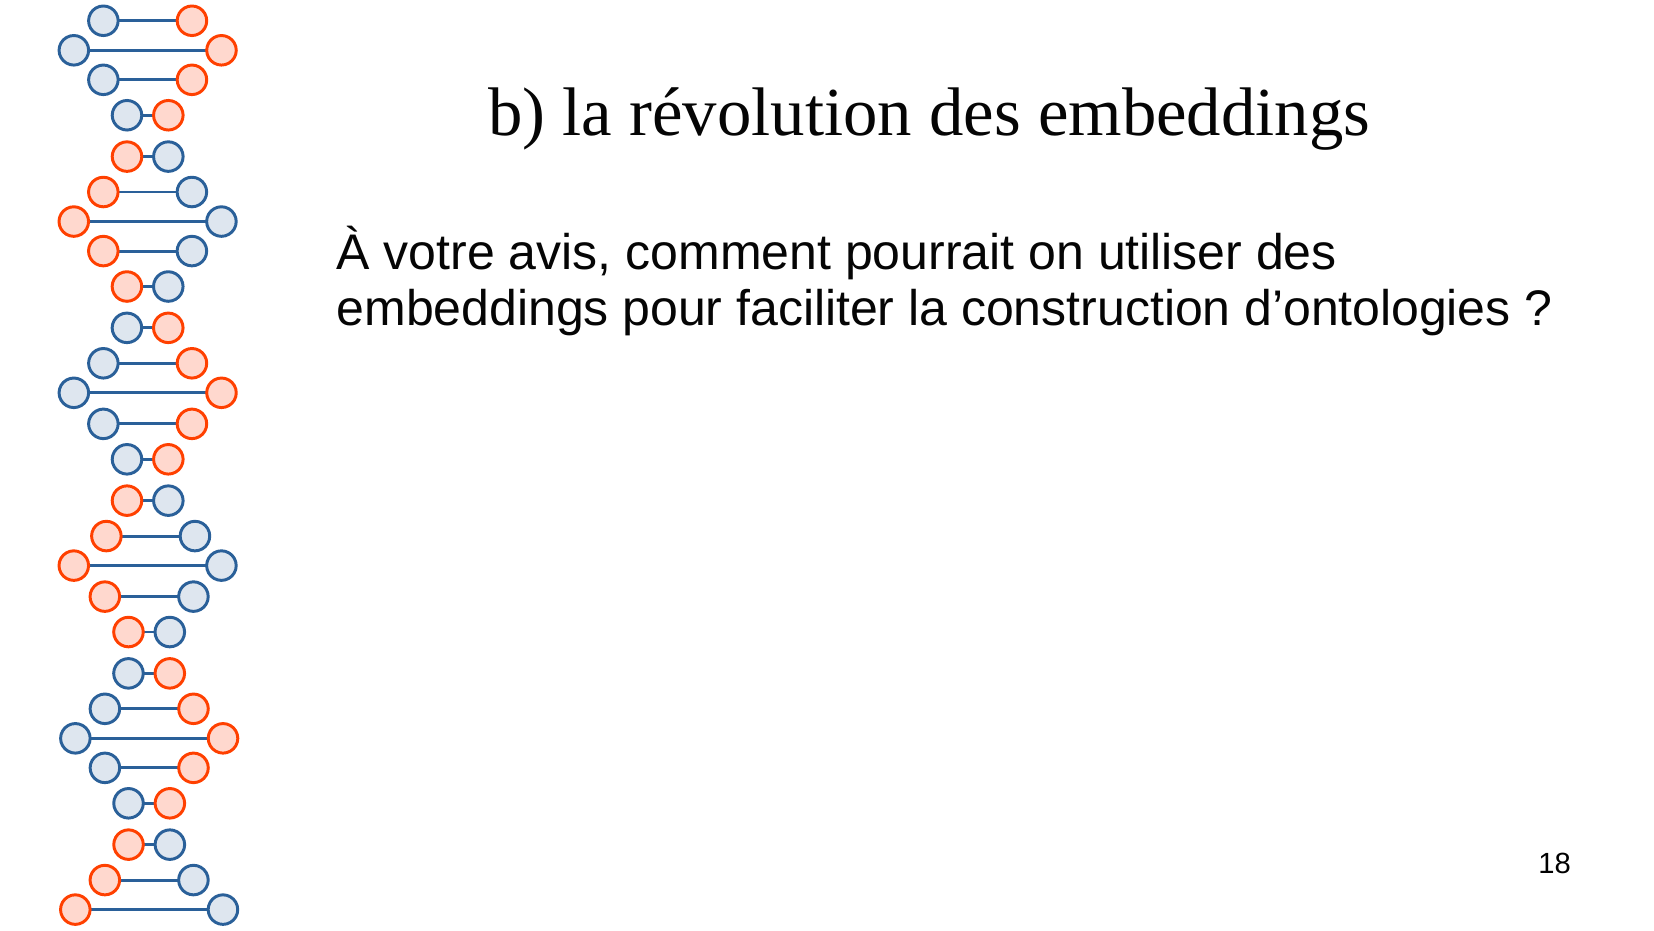

# b) la révolution des embeddings
À votre avis, comment pourrait on utiliser des embeddings pour faciliter la construction d’ontologies ?
18